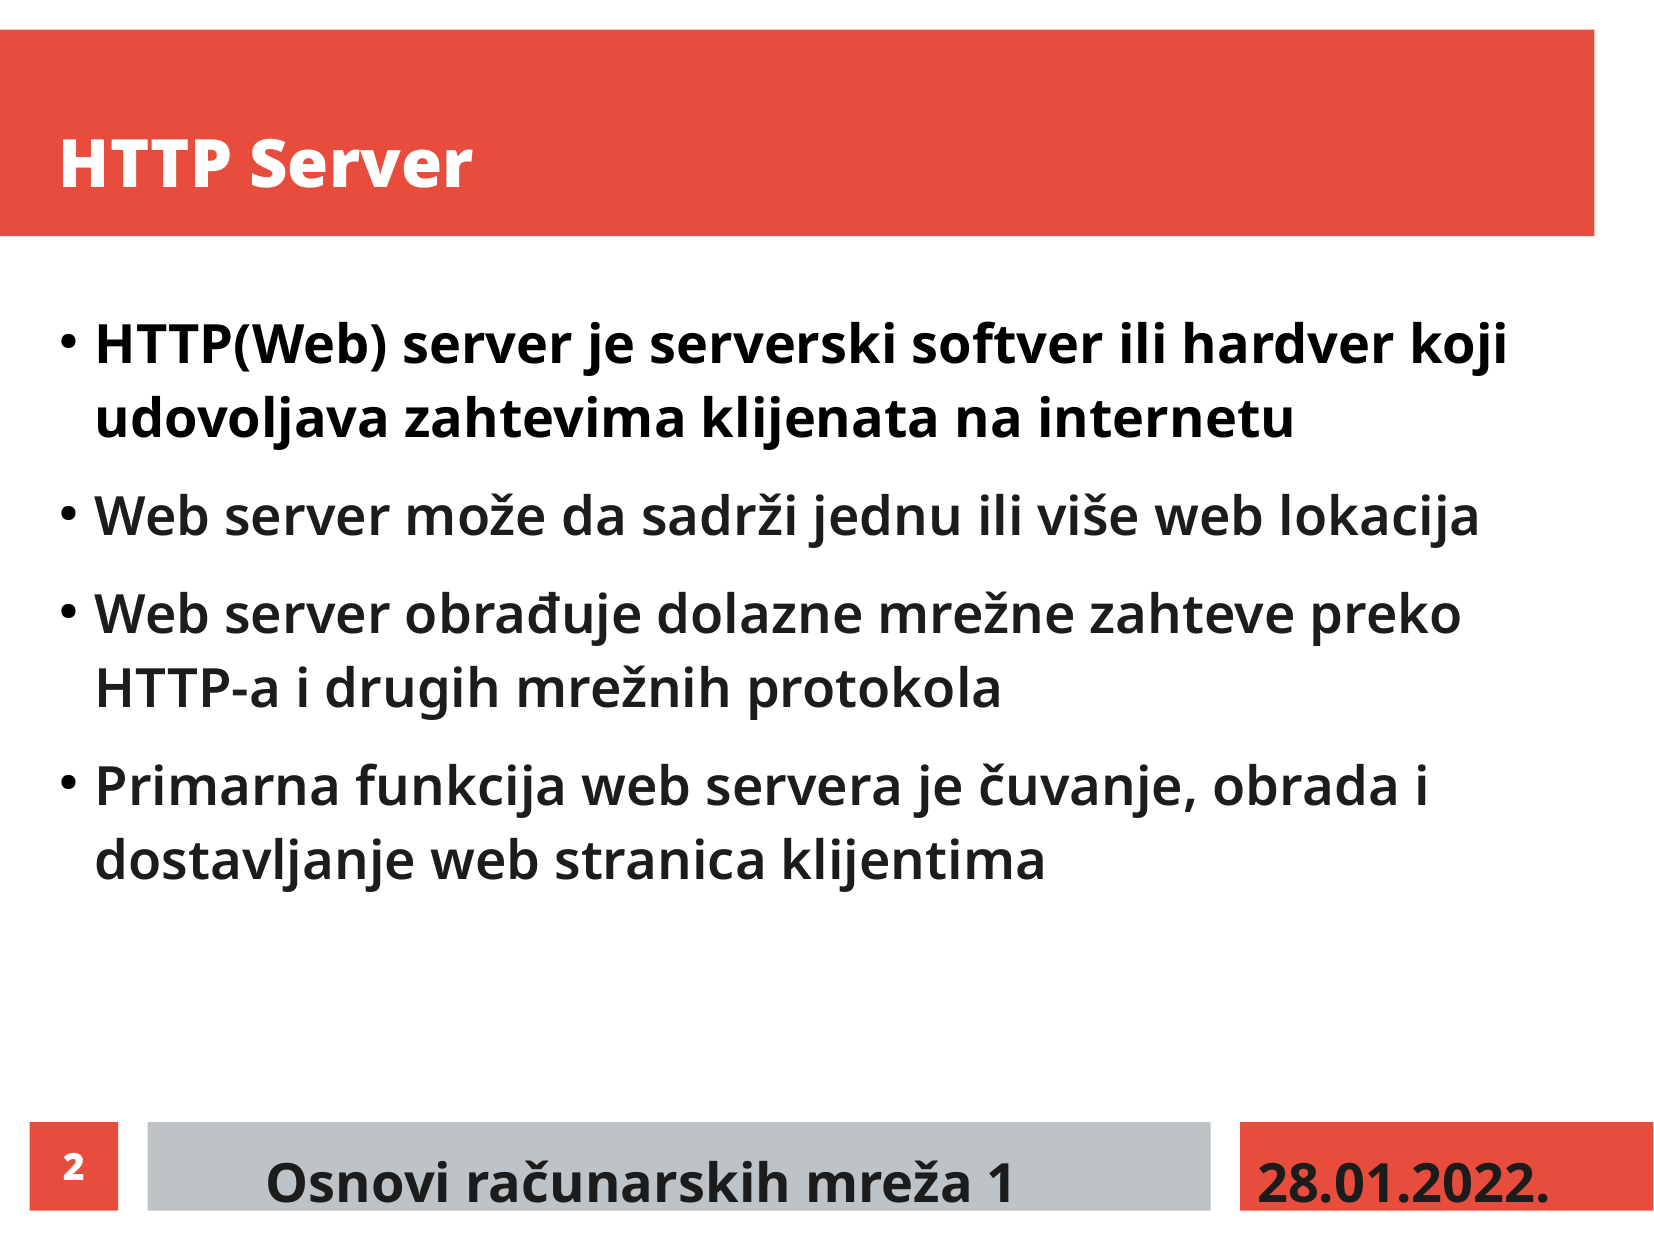

# HTTP Server
HTTP(Web) server je serverski softver ili hardver koji udovoljava zahtevima klijenata na internetu
Web server može da sadrži jednu ili više web lokacija
Web server obrađuje dolazne mrežne zahteve preko HTTP-a i drugih mrežnih protokola
Primarna funkcija web servera je čuvanje, obrada i dostavljanje web stranica klijentima
2
Osnovi računarskih mreža 1
28.01.2022.